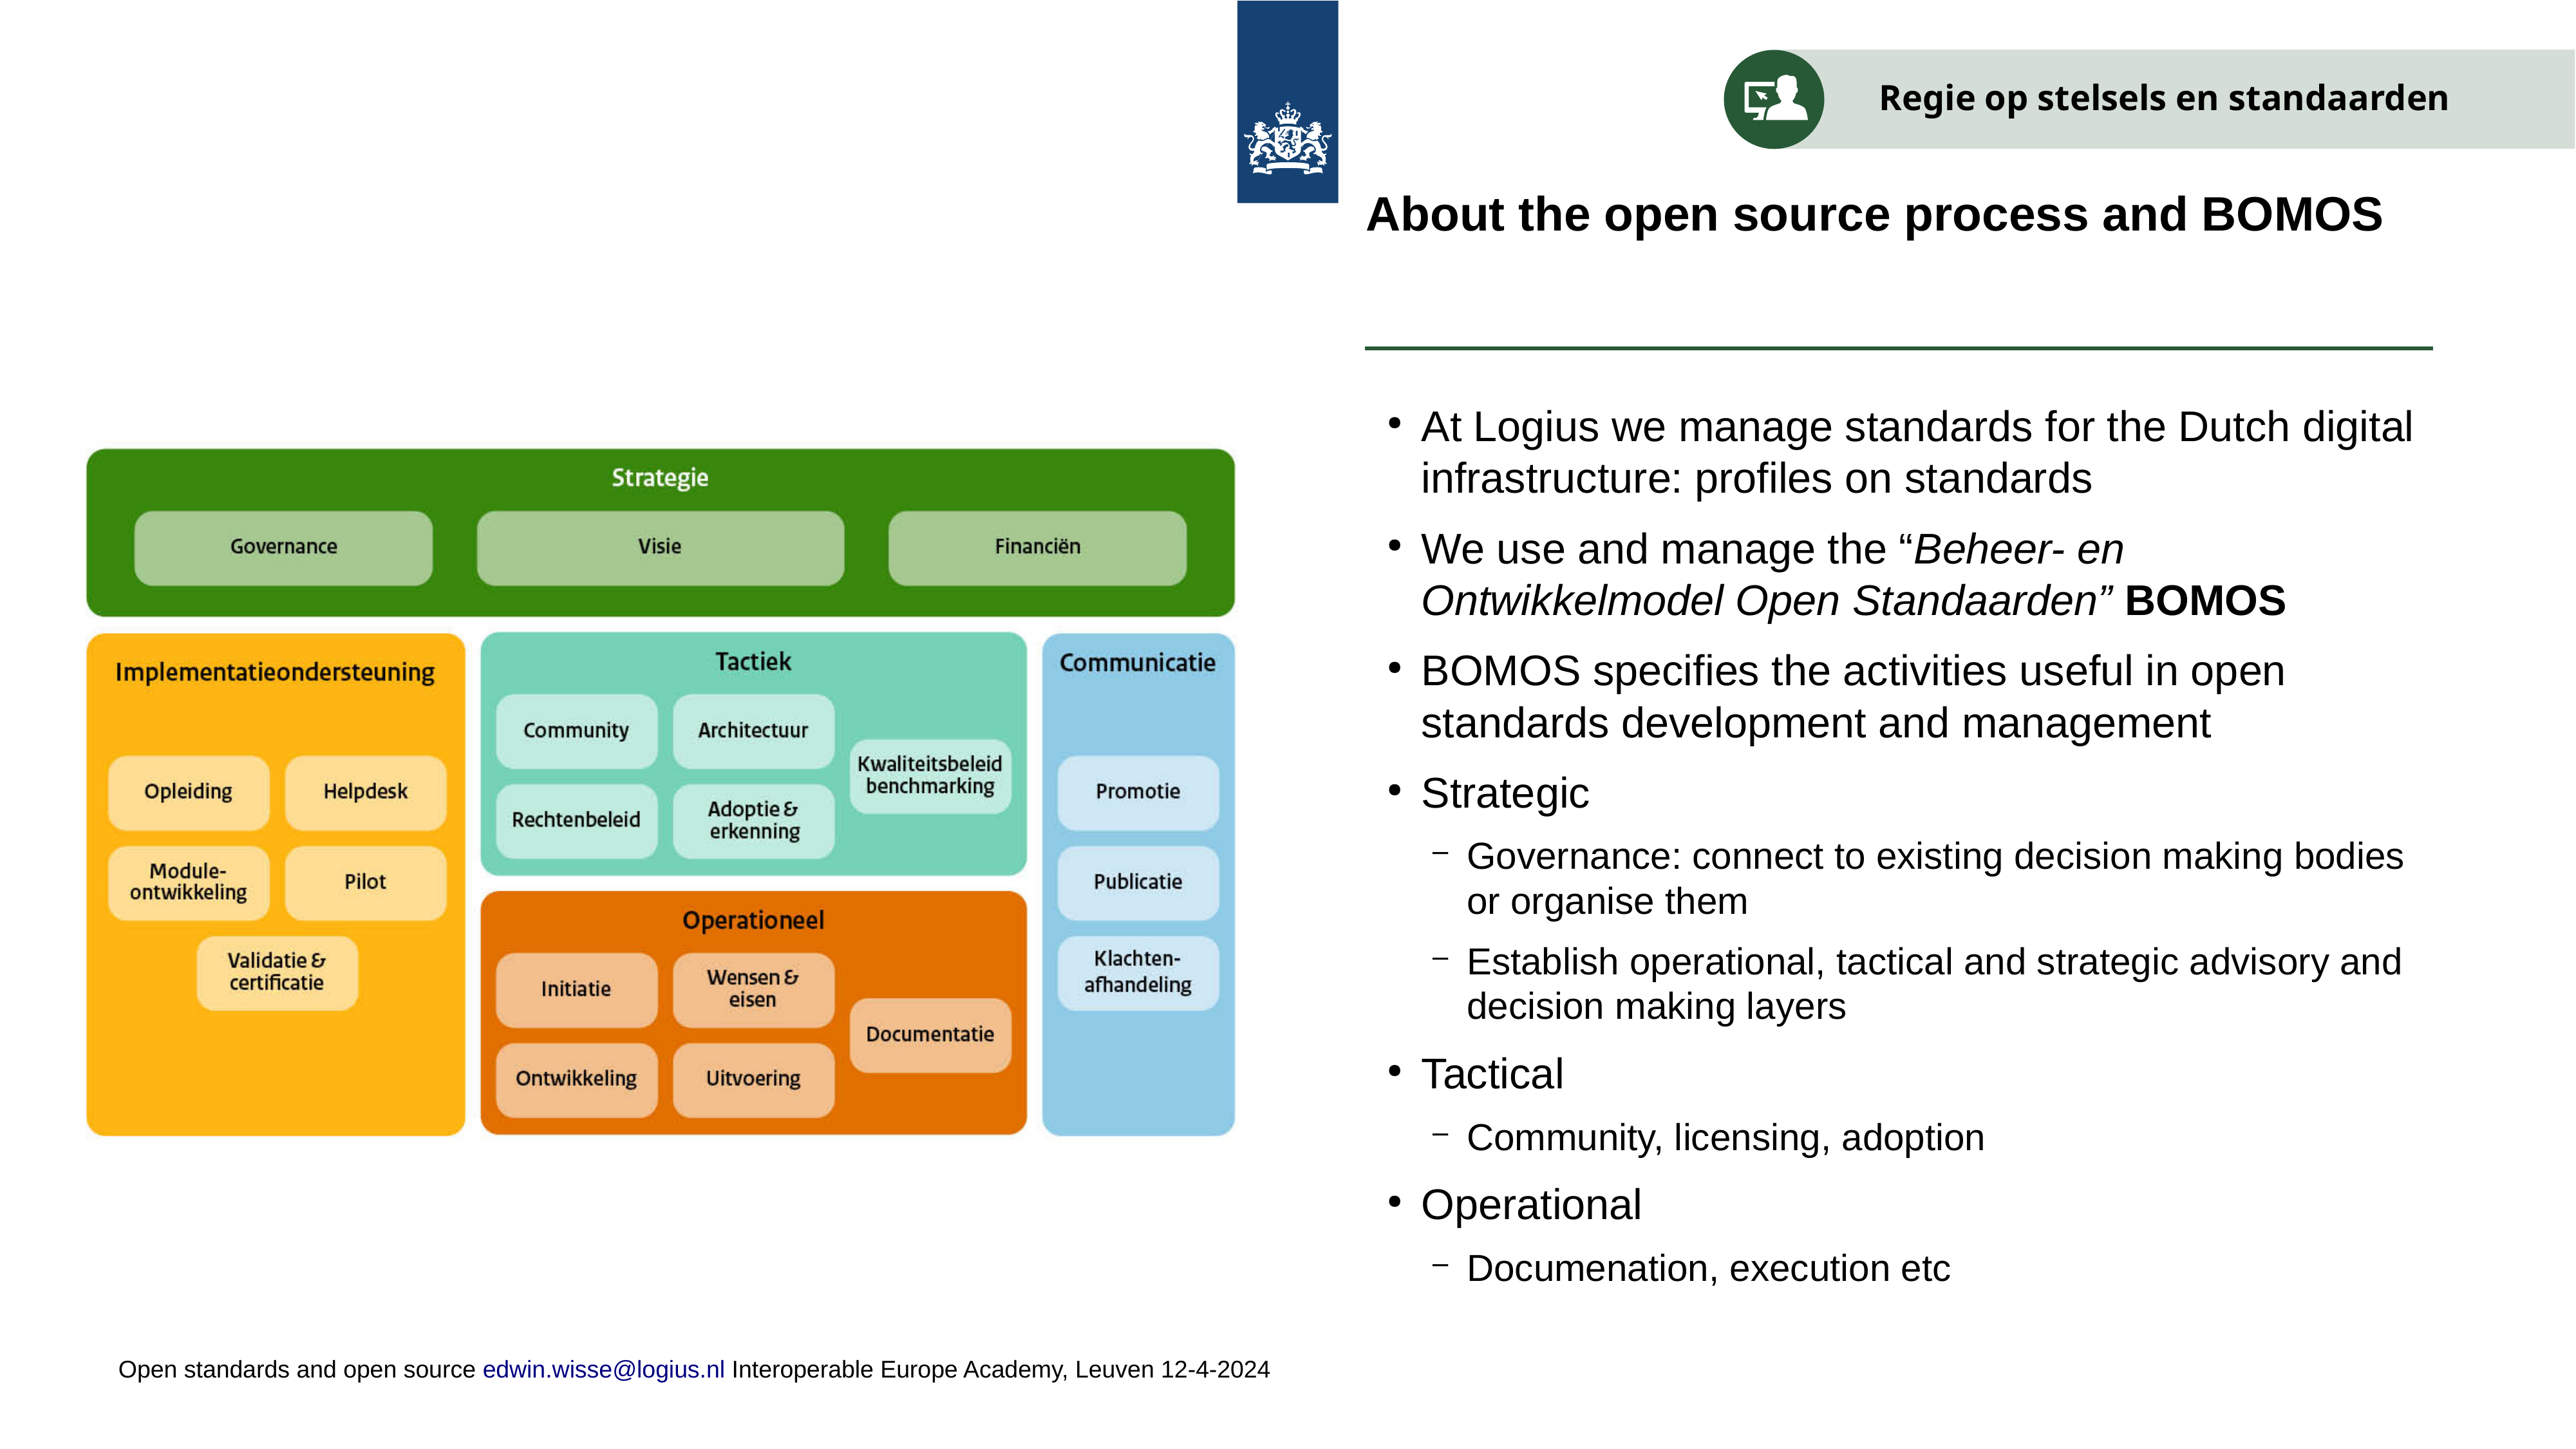

# About the open source process and BOMOS
At Logius we manage standards for the Dutch digital infrastructure: profiles on standards
We use and manage the “Beheer- en Ontwikkelmodel Open Standaarden” BOMOS
BOMOS specifies the activities useful in open standards development and management
Strategic
Governance: connect to existing decision making bodies or organise them
Establish operational, tactical and strategic advisory and decision making layers
Tactical
Community, licensing, adoption
Operational
Documenation, execution etc
Open standards and open source edwin.wisse@logius.nl Interoperable Europe Academy, Leuven 12-4-2024